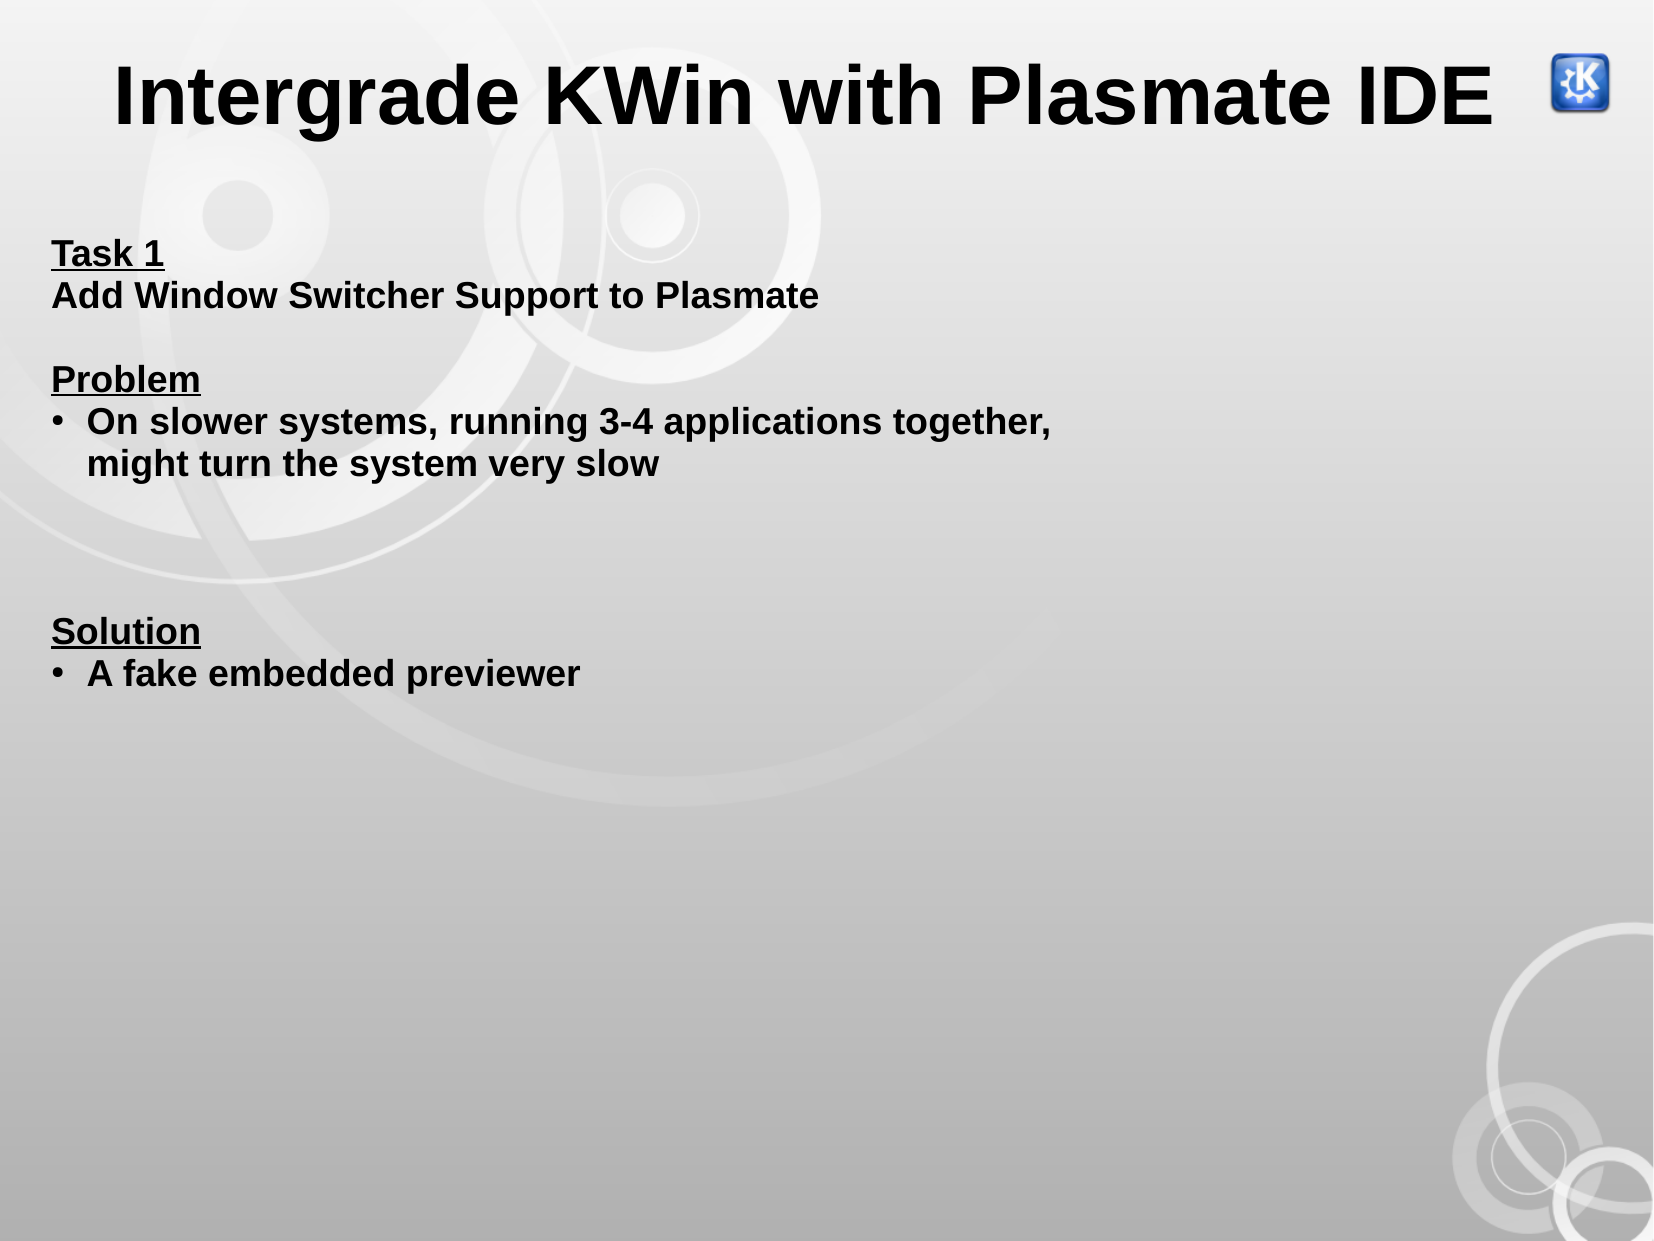

Intergrade KWin with Plasmate IDE
Task 1
Add Window Switcher Support to Plasmate
Problem
On slower systems, running 3-4 applications together,
might turn the system very slow
Solution
A fake embedded previewer